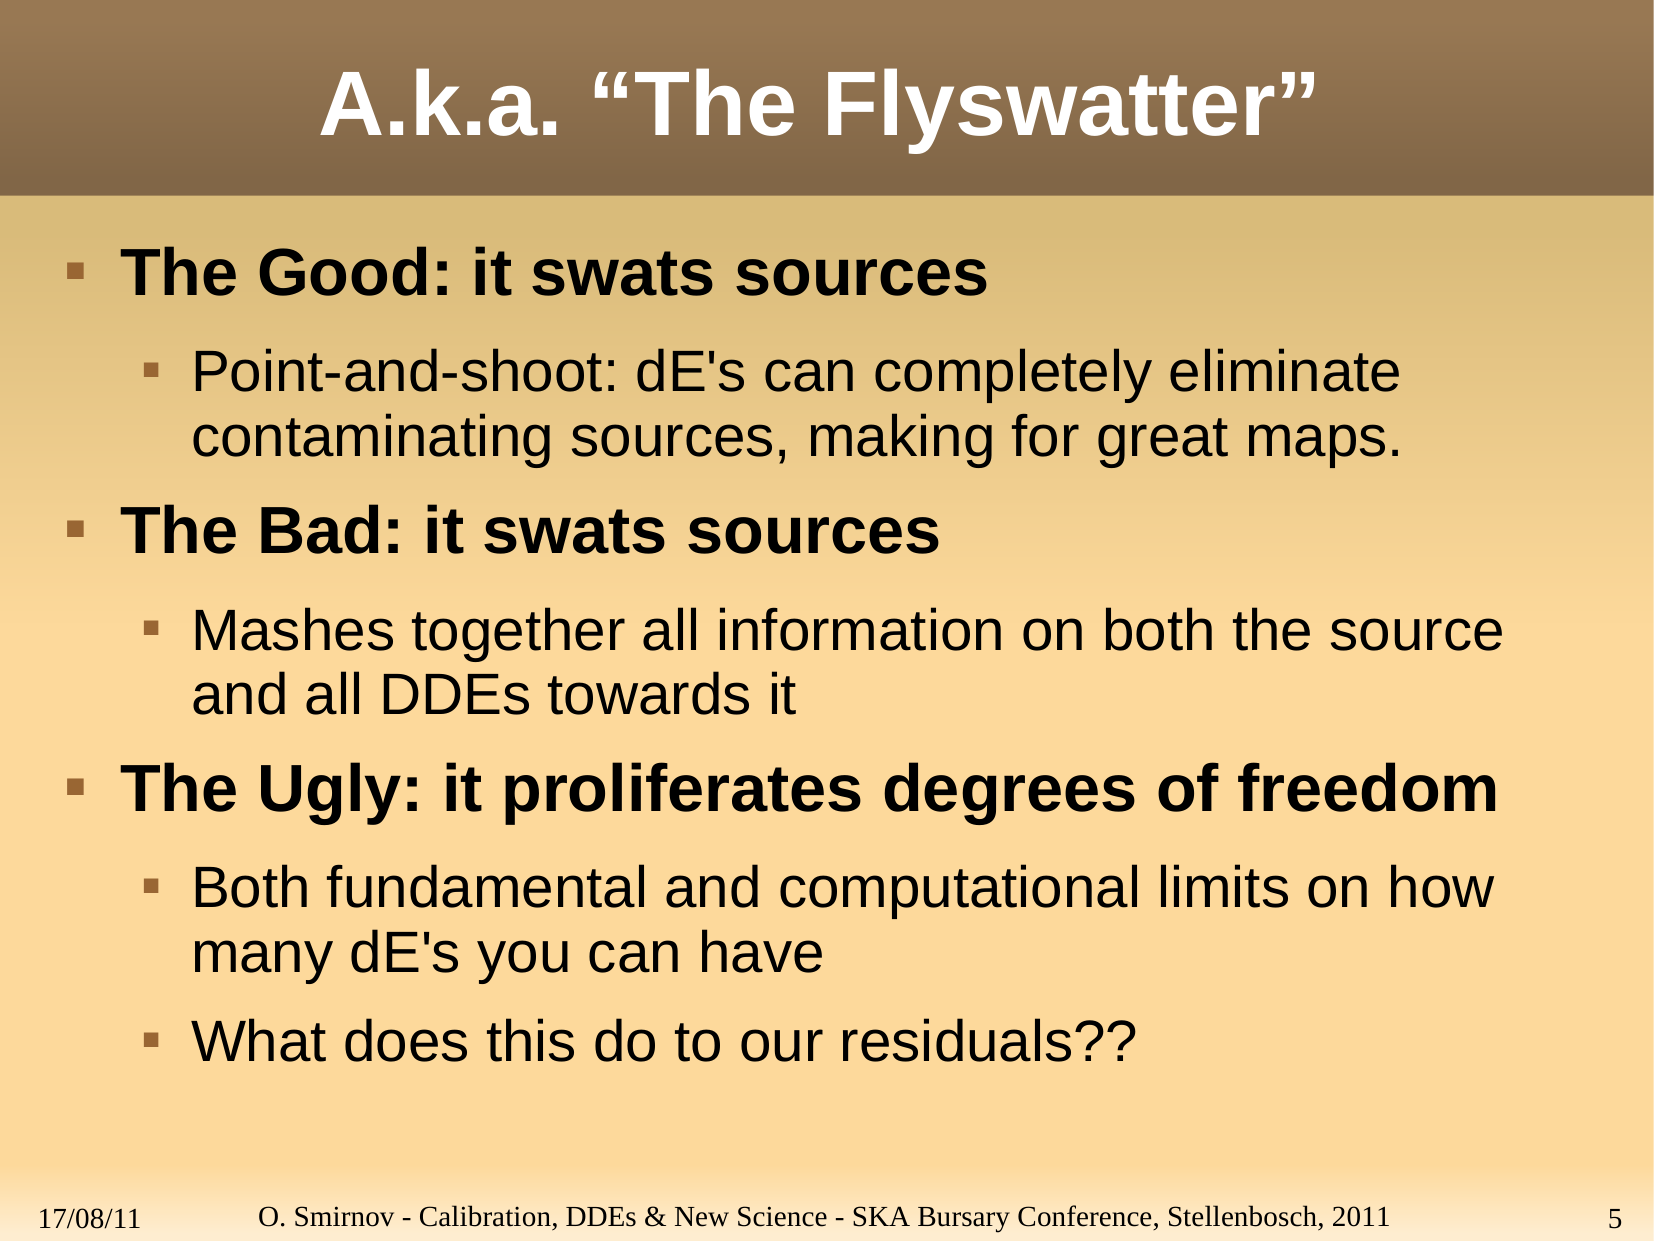

# A.k.a. “The Flyswatter”
The Good: it swats sources
Point-and-shoot: dE's can completely eliminate contaminating sources, making for great maps.
The Bad: it swats sources
Mashes together all information on both the source and all DDEs towards it
The Ugly: it proliferates degrees of freedom
Both fundamental and computational limits on how many dE's you can have
What does this do to our residuals??
O. Smirnov - Calibration, DDEs & New Science - SKA Bursary Conference, Stellenbosch, 2011
17/08/11
5